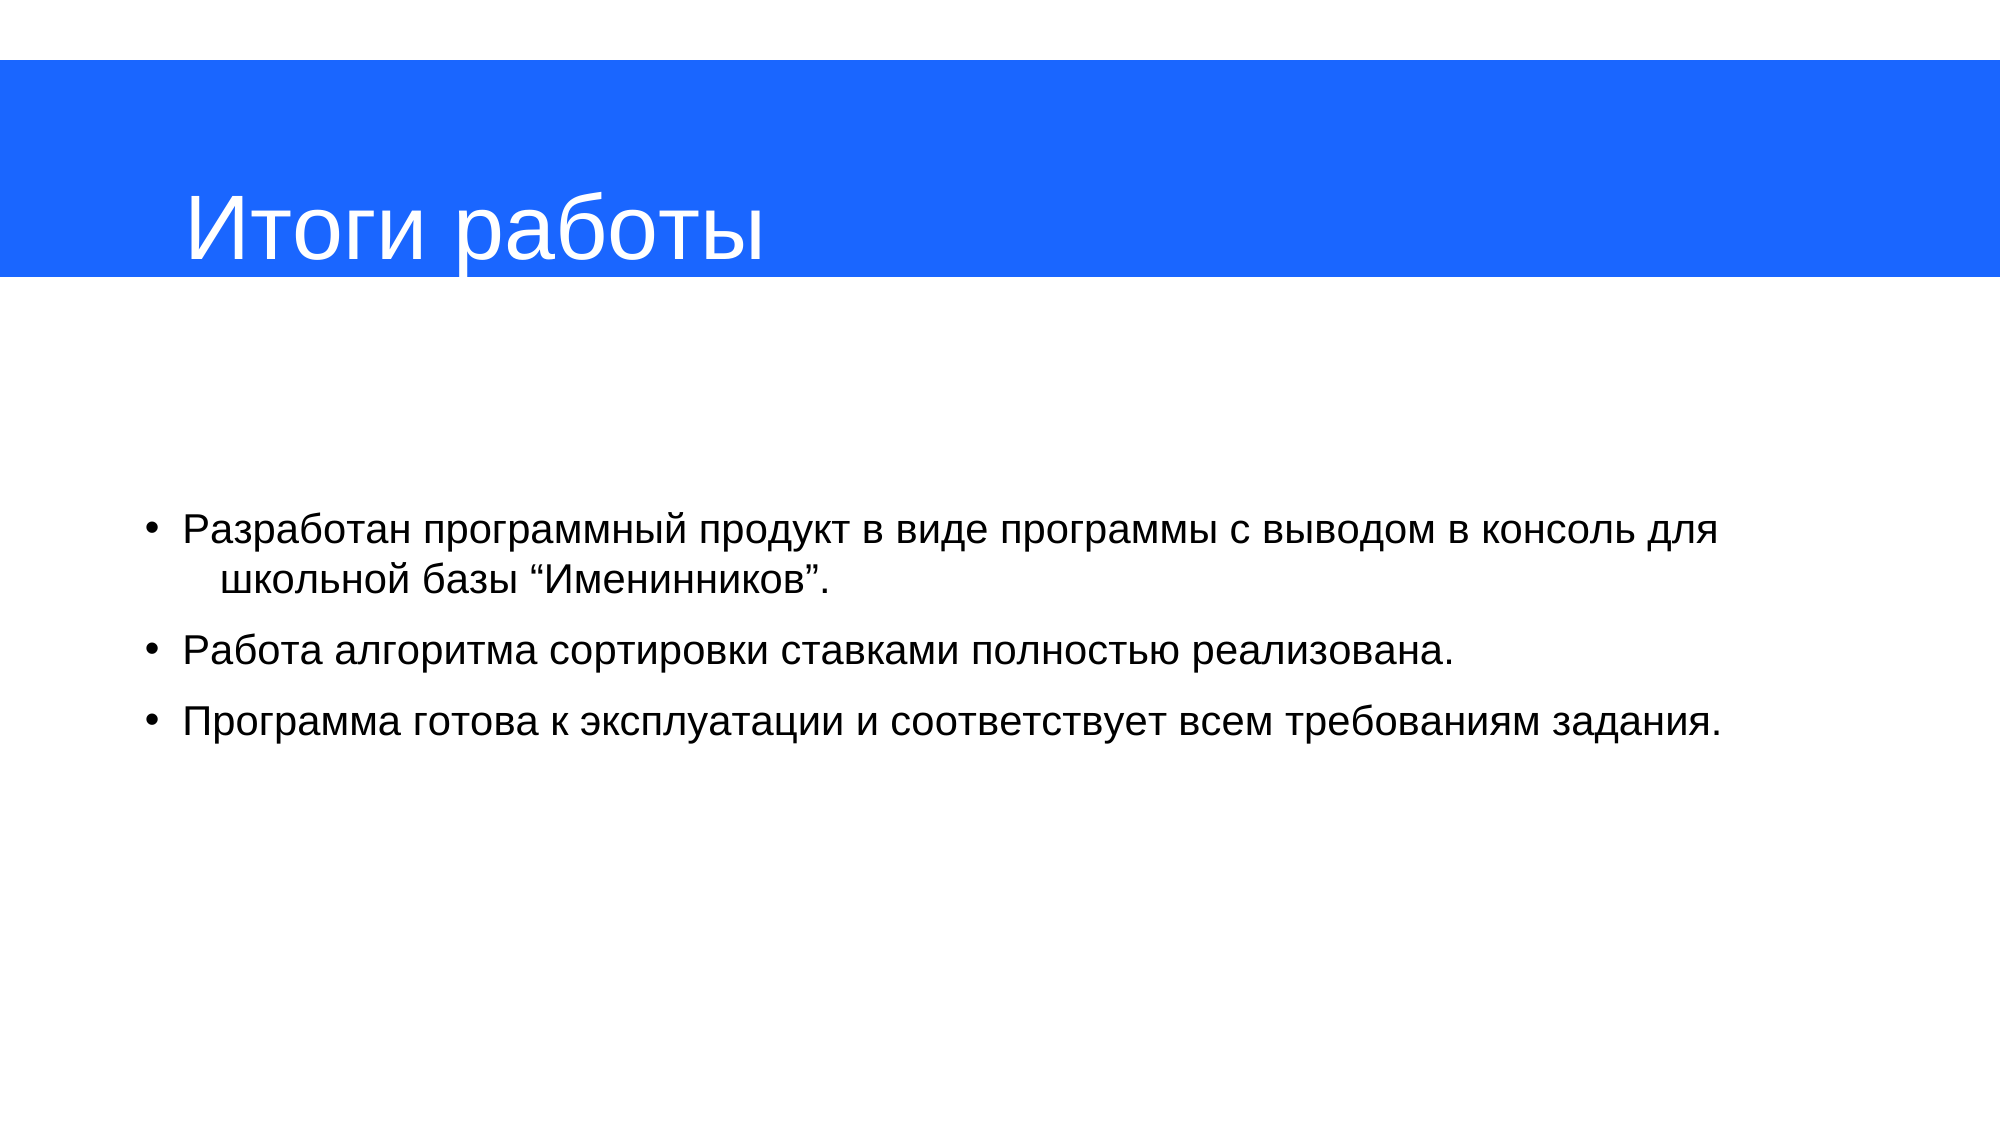

Итоги работы
# Разработан программный продукт в виде программы с выводом в консоль для школьной базы “Именинников”.
Работа алгоритма сортировки ставками полностью реализована.
Программа готова к эксплуатации и соответствует всем требованиям задания.